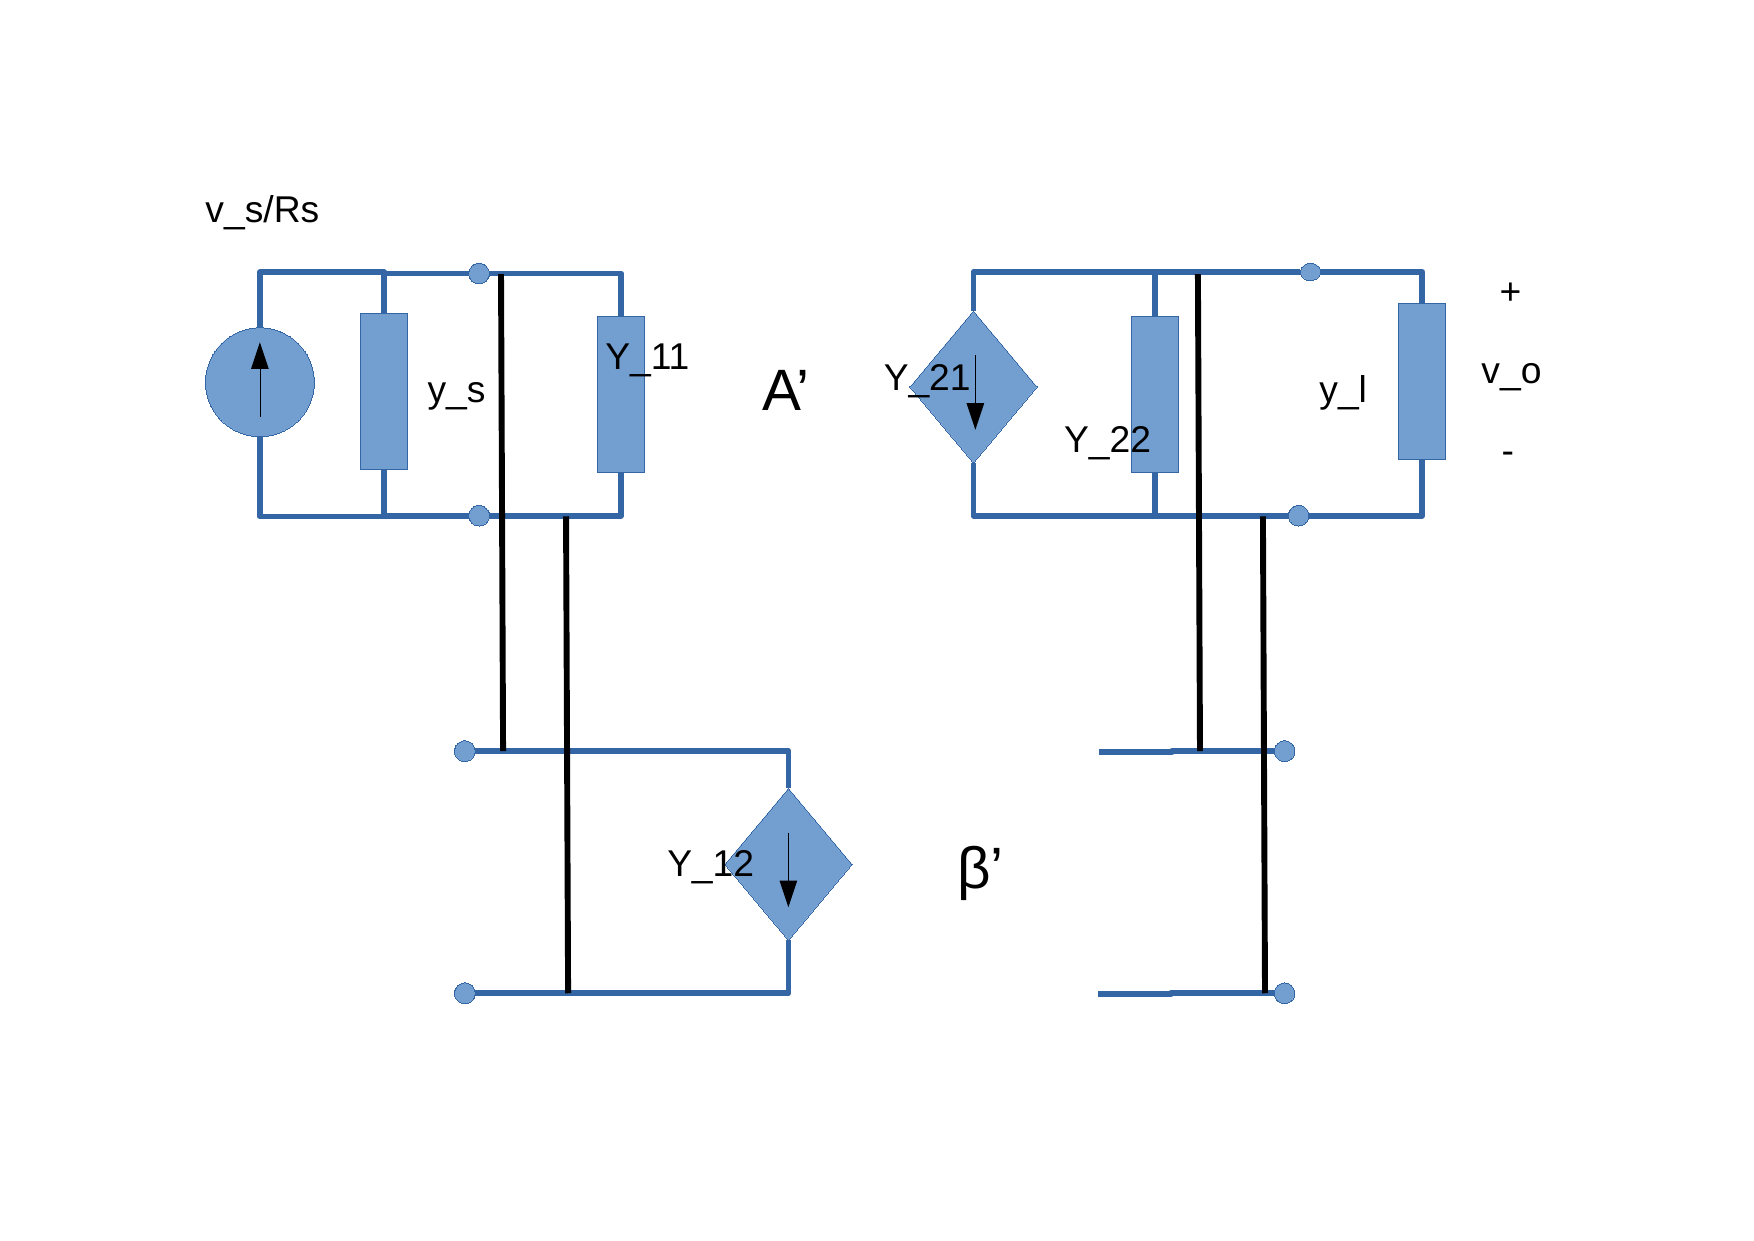

v_s/Rs
+
Y_11
v_o
Y_21
A’
y_s
y_l
Y_22
-
β’
Y_12